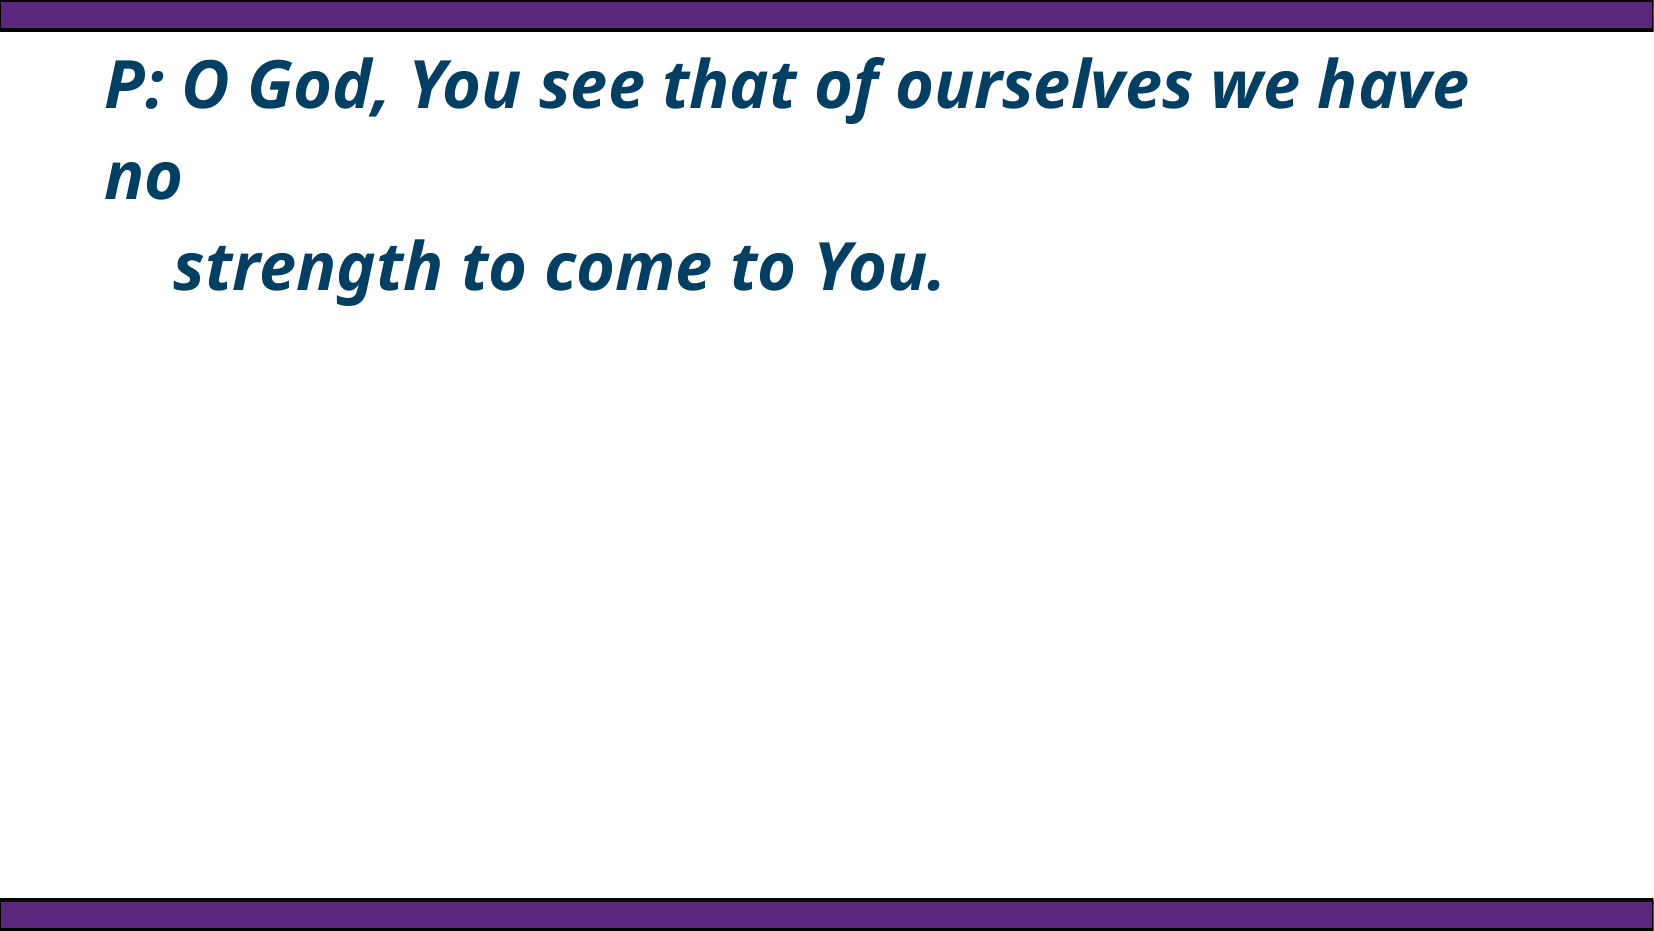

P: O God, You see that of ourselves we have no
 strength to come to You.